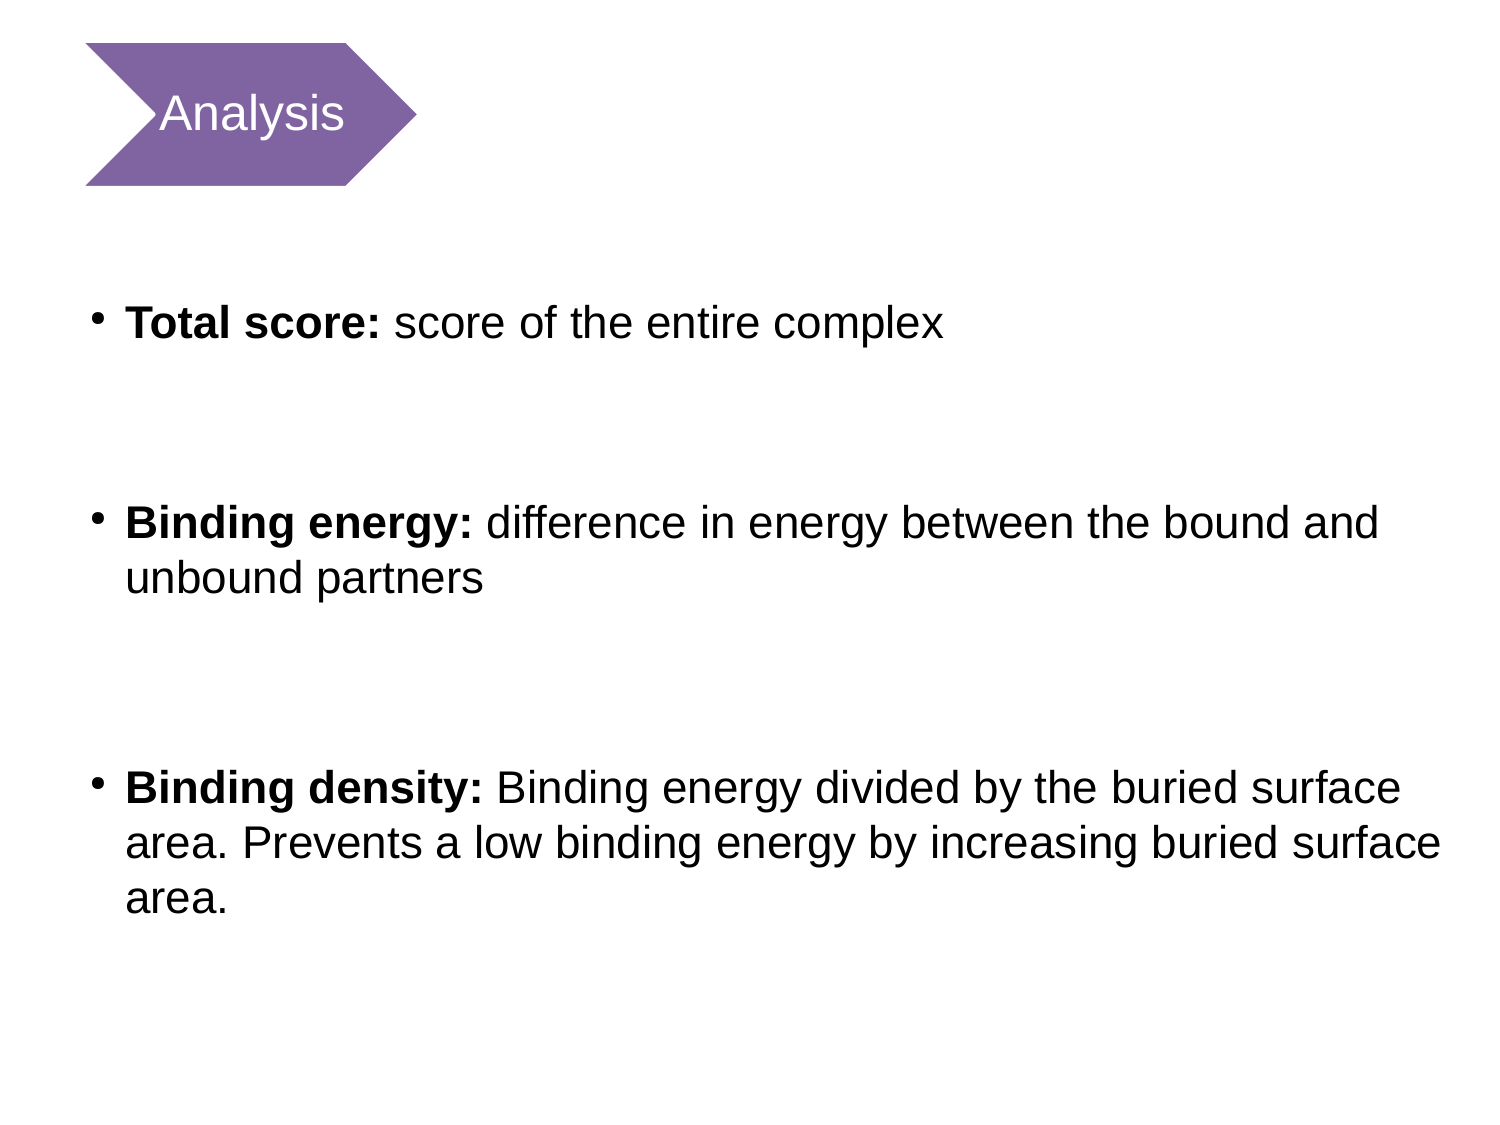

Analysis
Total score: score of the entire complex
Binding energy: difference in energy between the bound and unbound partners
Binding density: Binding energy divided by the buried surface area. Prevents a low binding energy by increasing buried surface area.